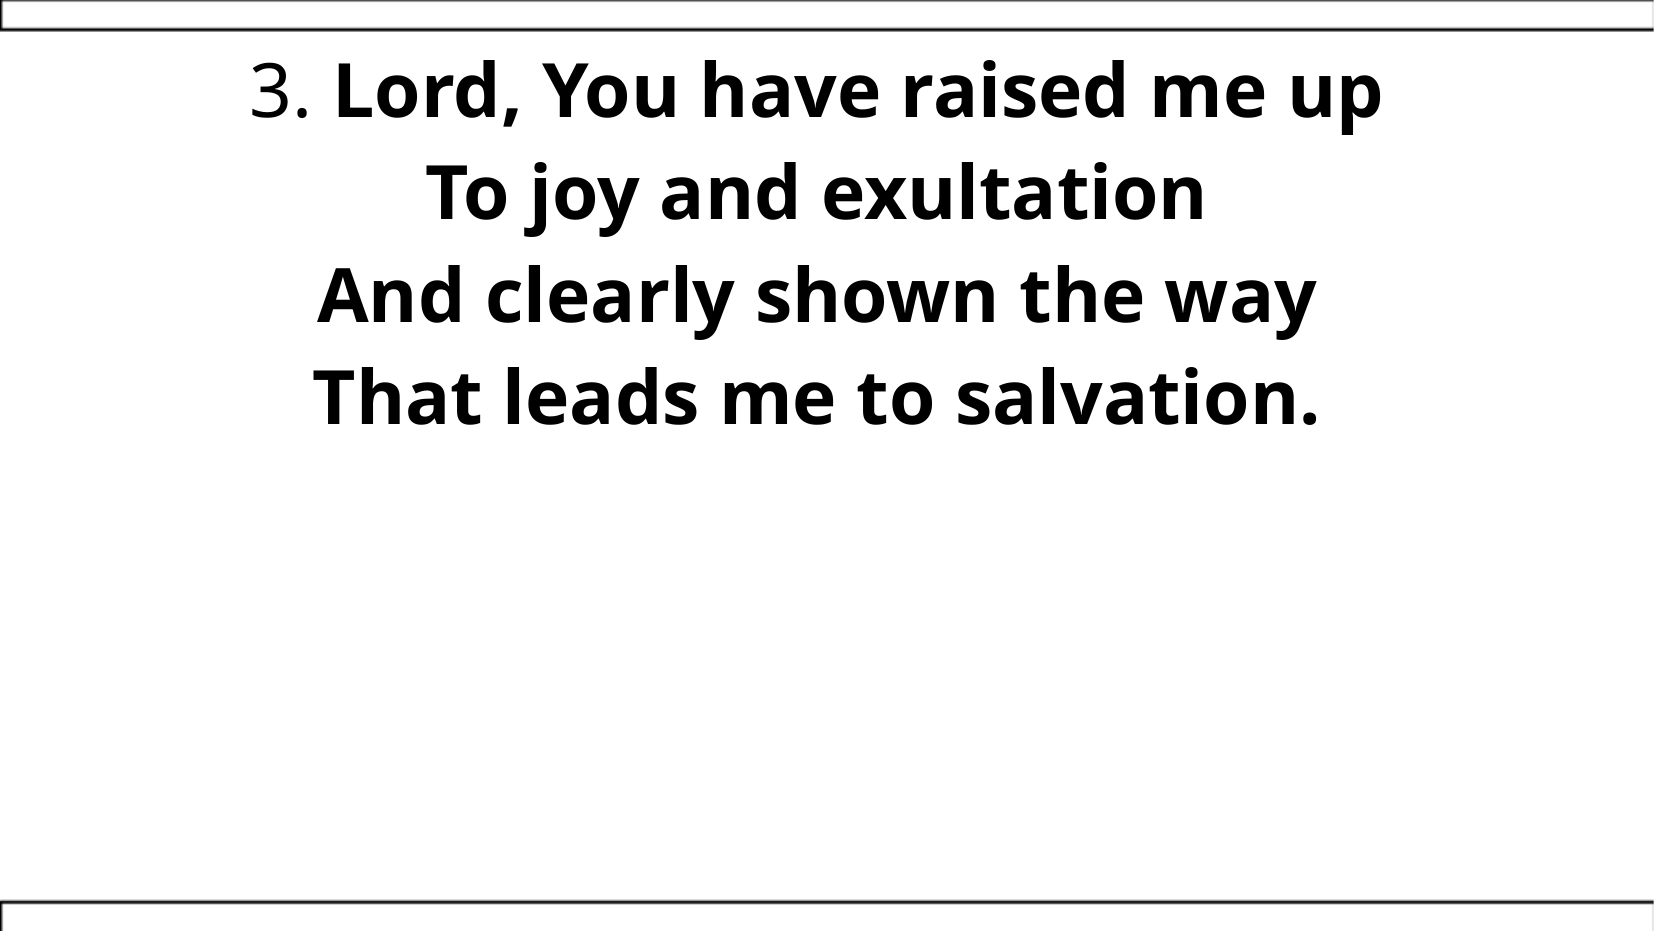

3. Lord, You have raised me up
To joy and exultation
And clearly shown the way
That leads me to salvation.